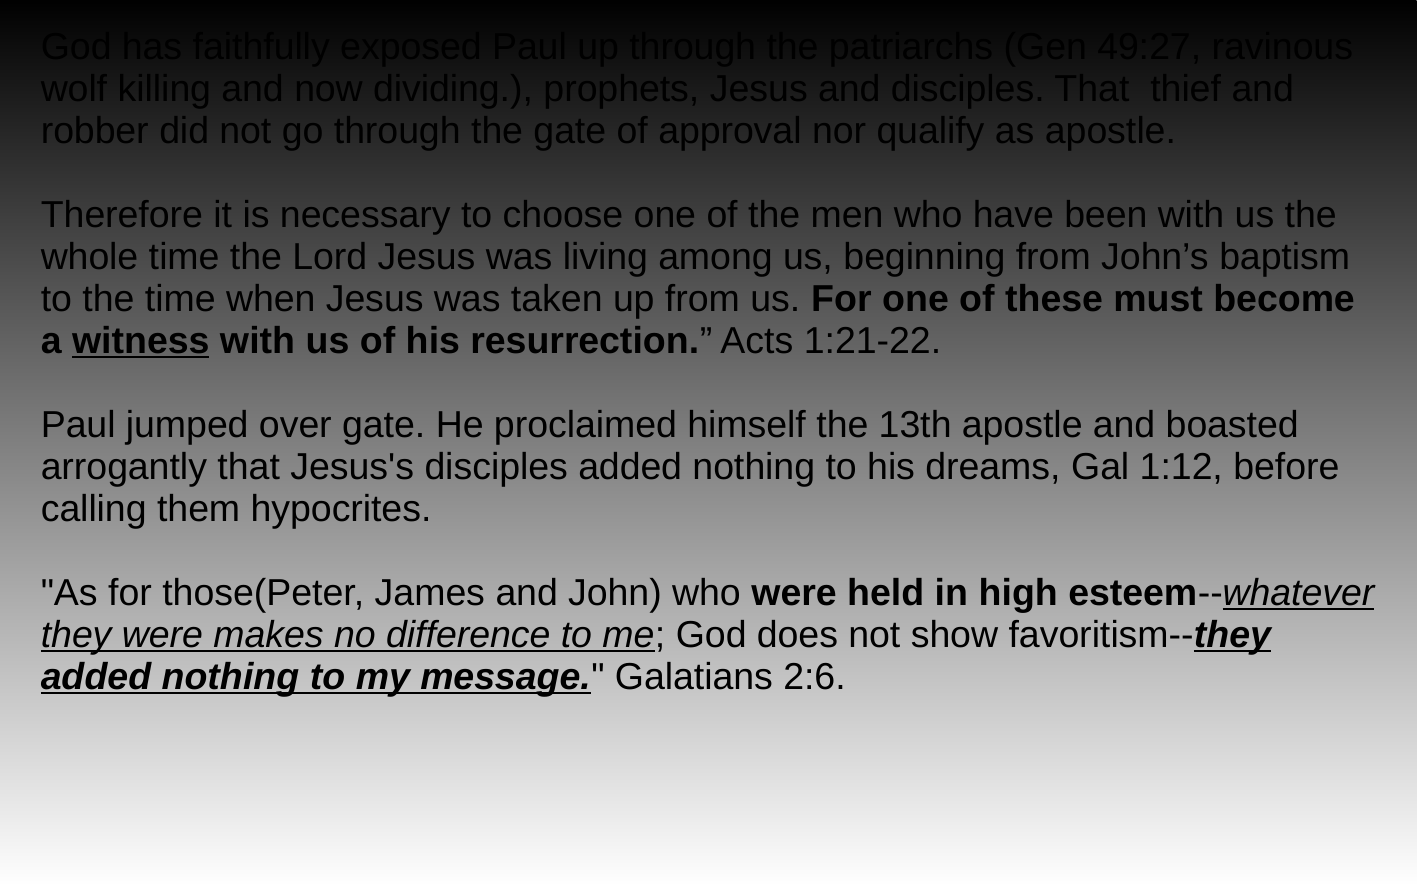

God has faithfully exposed Paul up through the patriarchs (Gen 49:27, ravinous wolf killing and now dividing.), prophets, Jesus and disciples. That thief and robber did not go through the gate of approval nor qualify as apostle.
Therefore it is necessary to choose one of the men who have been with us the whole time the Lord Jesus was living among us, beginning from John’s baptism to the time when Jesus was taken up from us. For one of these must become a witness with us of his resurrection.” Acts 1:21-22.
Paul jumped over gate. He proclaimed himself the 13th apostle and boasted arrogantly that Jesus's disciples added nothing to his dreams, Gal 1:12, before calling them hypocrites.
"As for those(Peter, James and John) who were held in high esteem--whatever they were makes no difference to me; God does not show favoritism--they added nothing to my message." Galatians 2:6.